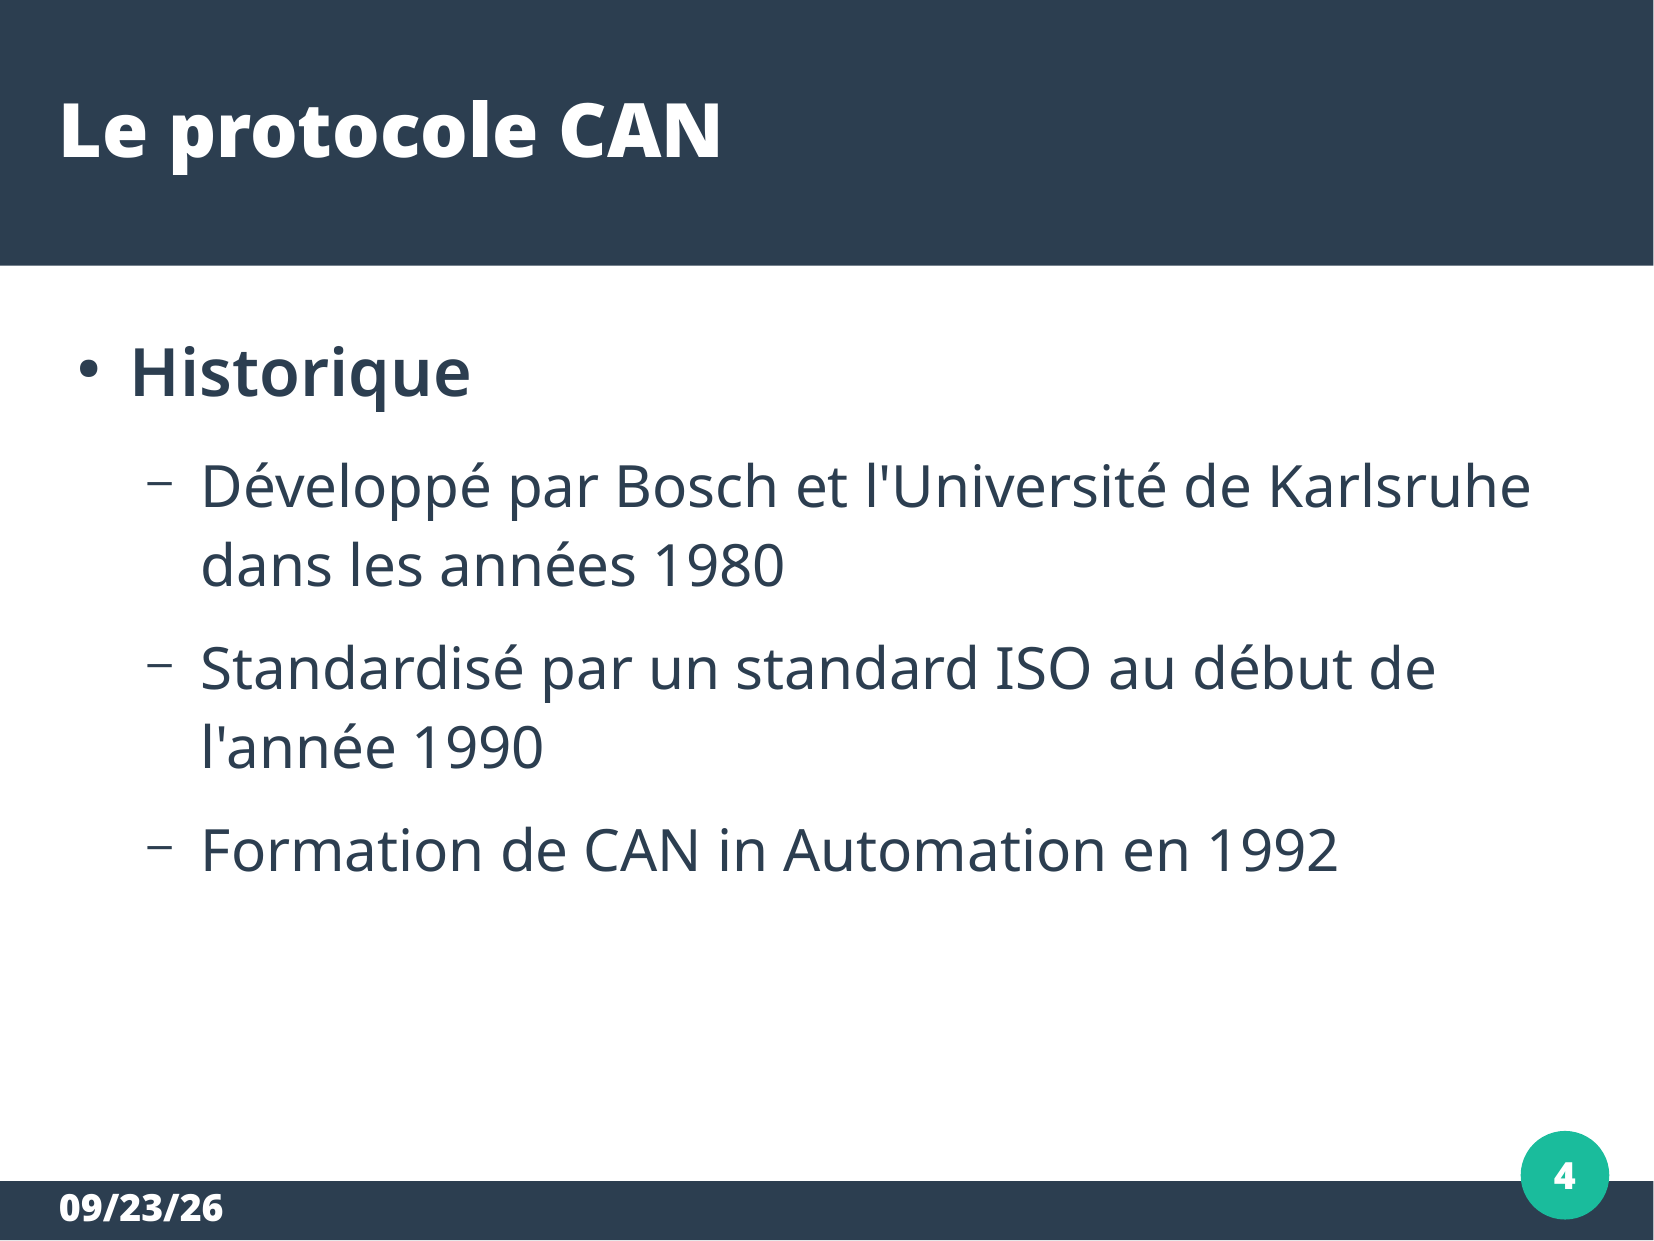

# Le protocole CAN
Historique
Développé par Bosch et l'Université de Karlsruhe dans les années 1980
Standardisé par un standard ISO au début de l'année 1990
Formation de CAN in Automation en 1992
4